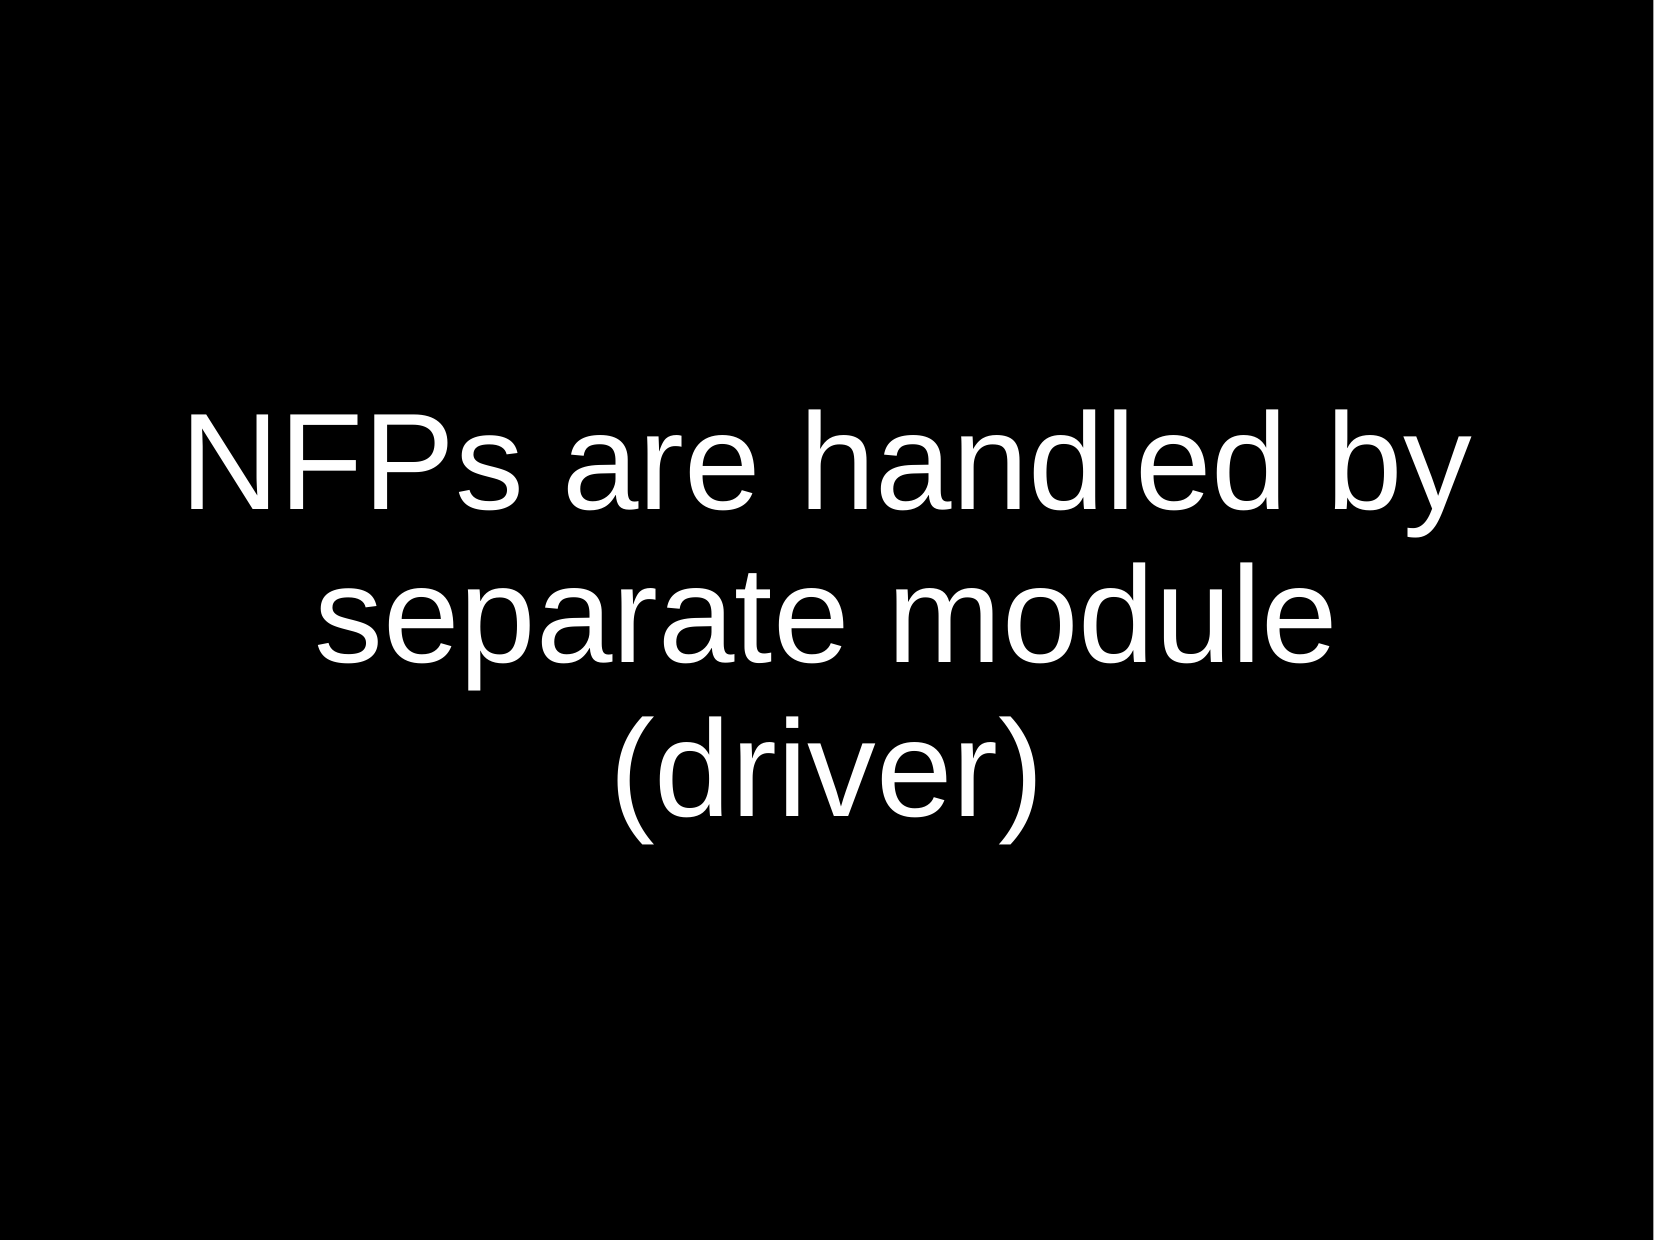

# NFPs are handled by separate module (driver)